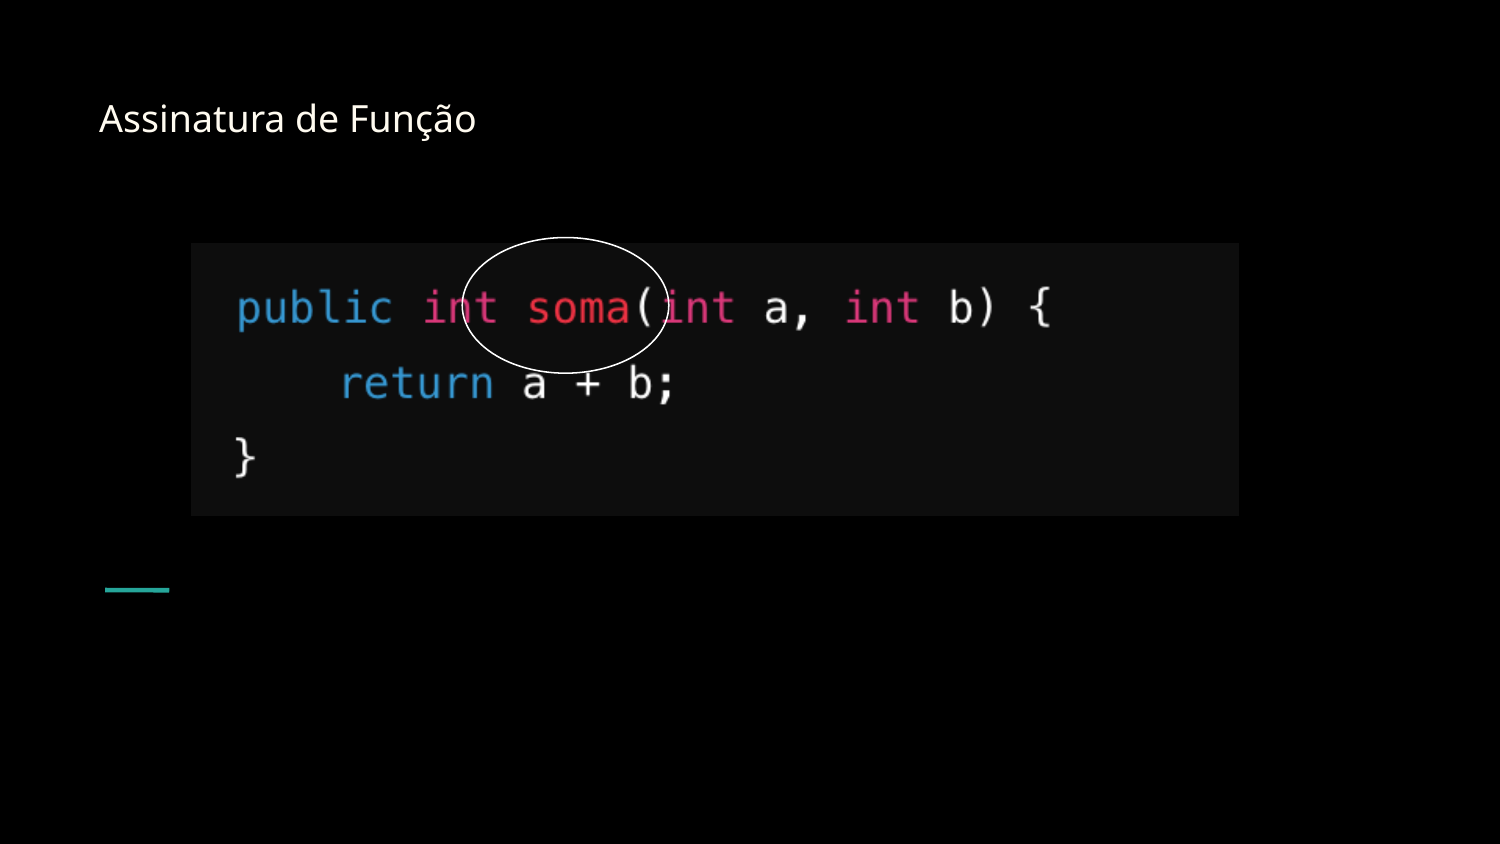

# Assinatura de Função
soma: Nome da função.